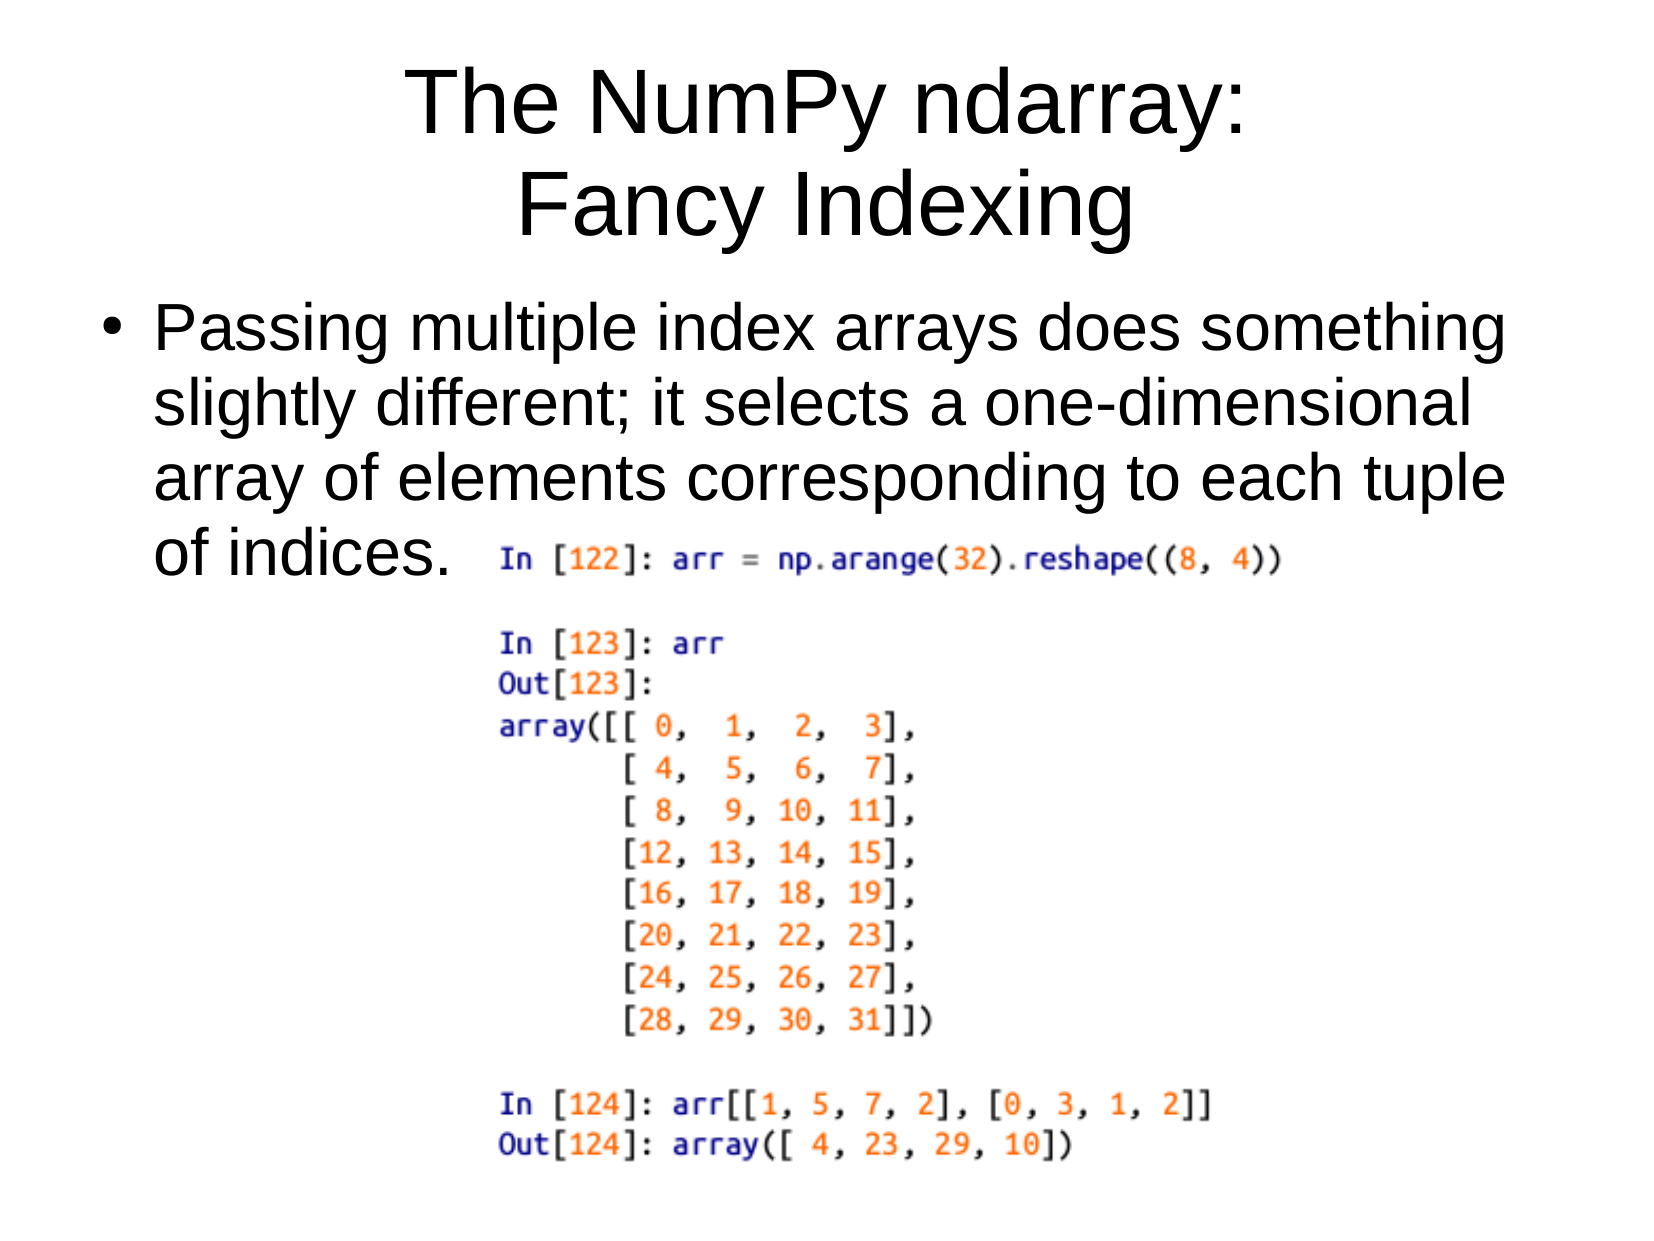

# The NumPy ndarray: Fancy Indexing
Passing multiple index arrays does something slightly different; it selects a one-dimensional array of elements corresponding to each tuple of indices.